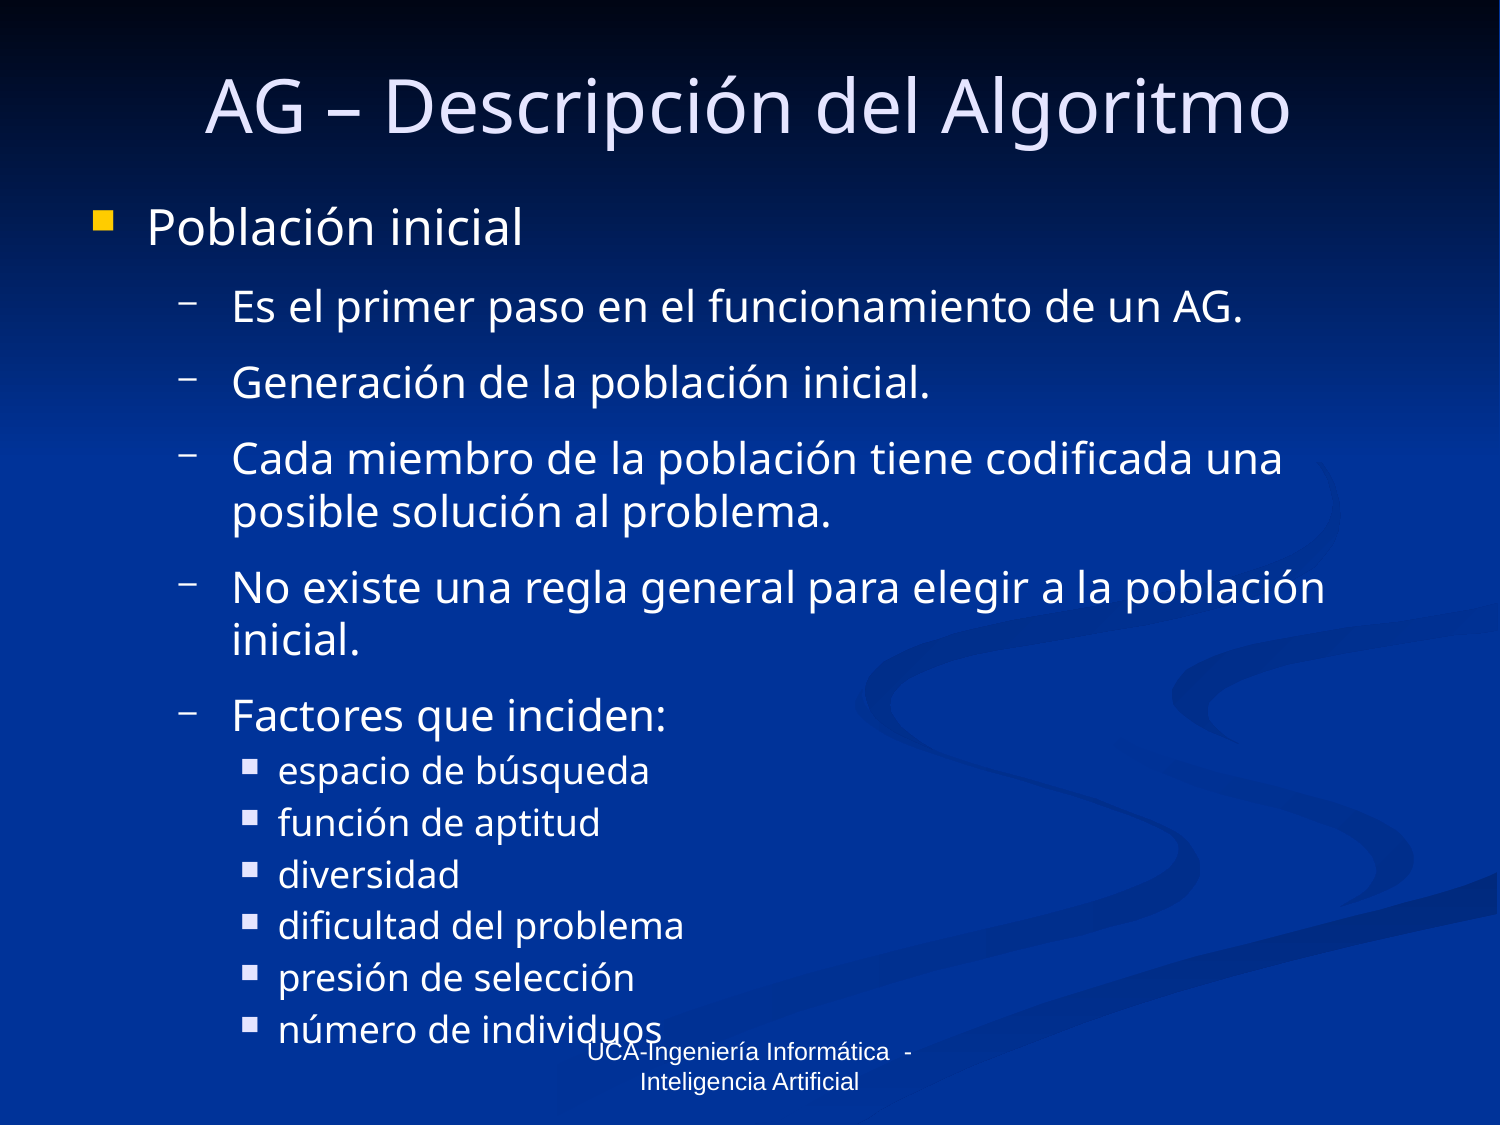

# AG – Descripción del Algoritmo
Población inicial
Es el primer paso en el funcionamiento de un AG.
Generación de la población inicial.
Cada miembro de la población tiene codificada una posible solución al problema.
No existe una regla general para elegir a la población inicial.
Factores que inciden:
espacio de búsqueda
función de aptitud
diversidad
dificultad del problema
presión de selección
número de individuos
UCA-Ingeniería Informática - Inteligencia Artificial